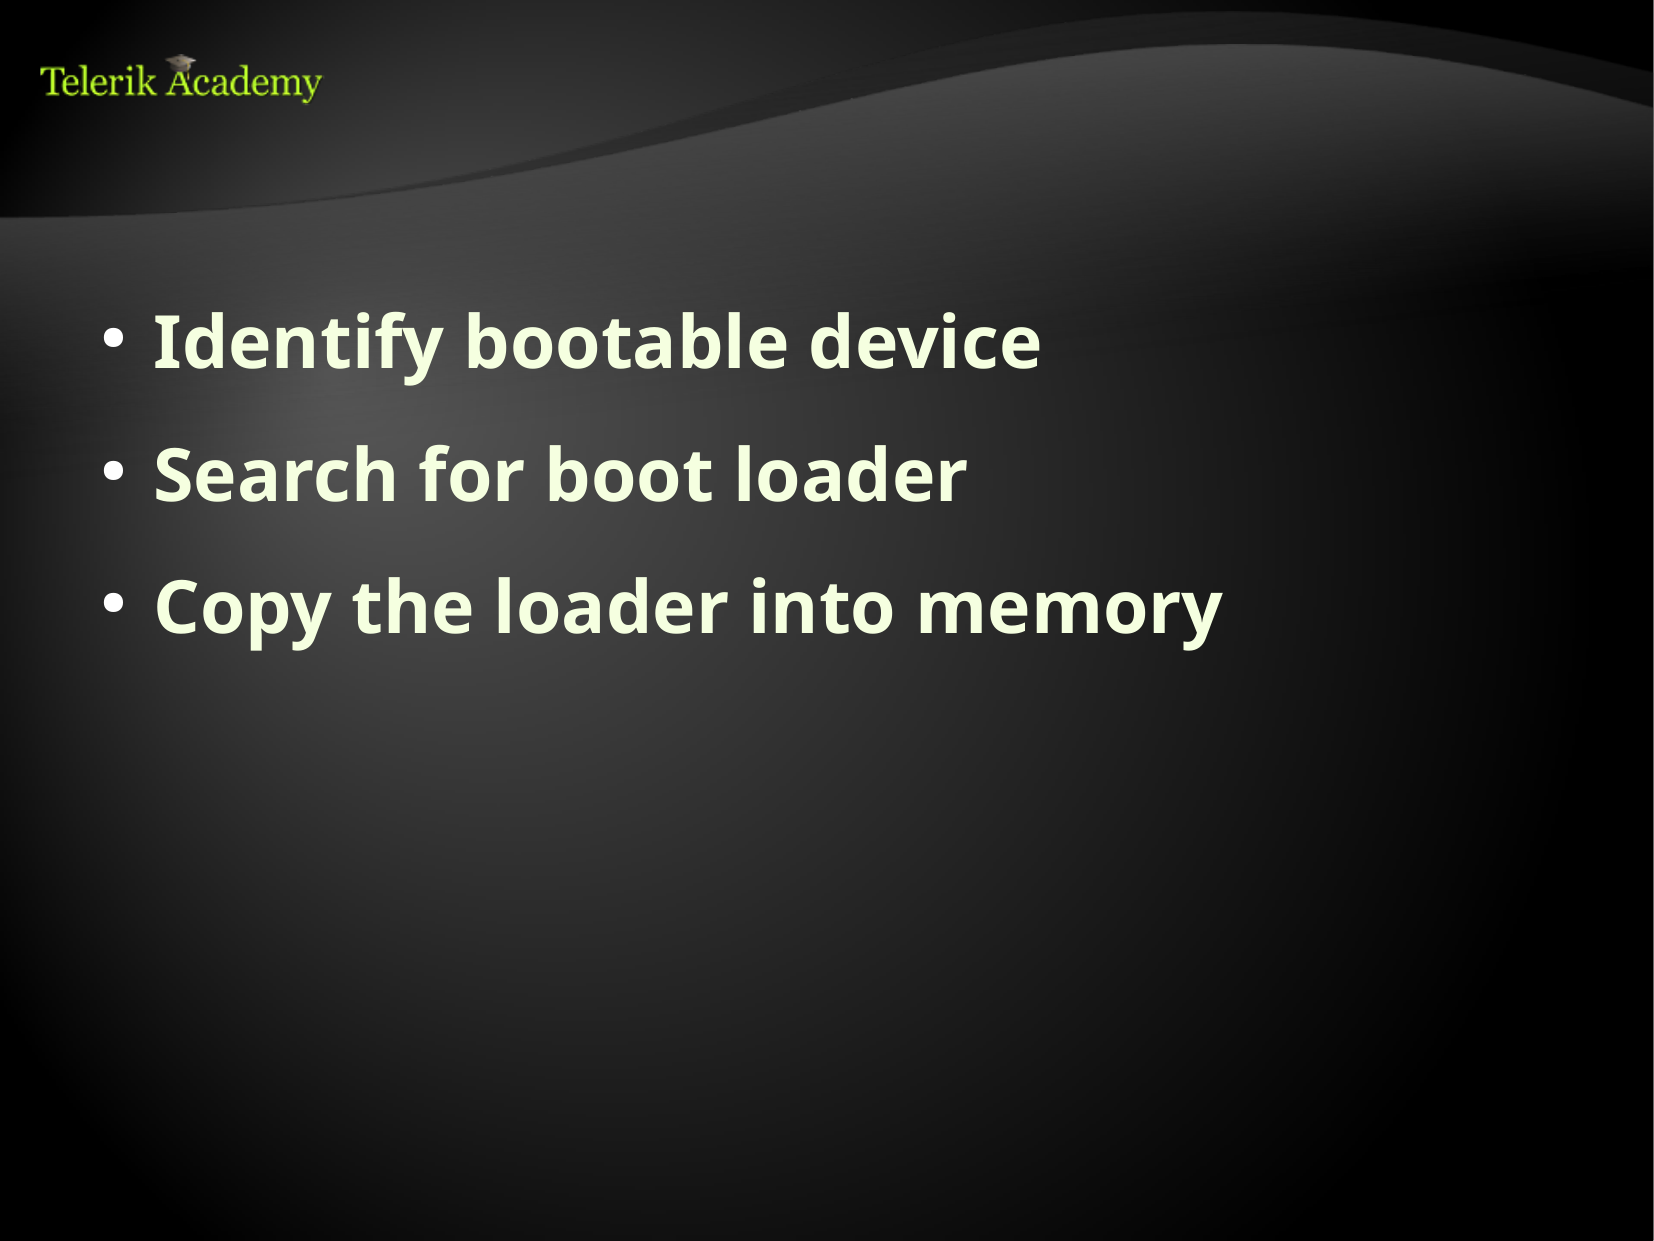

#
Identify bootable device
Search for boot loader
Copy the loader into memory